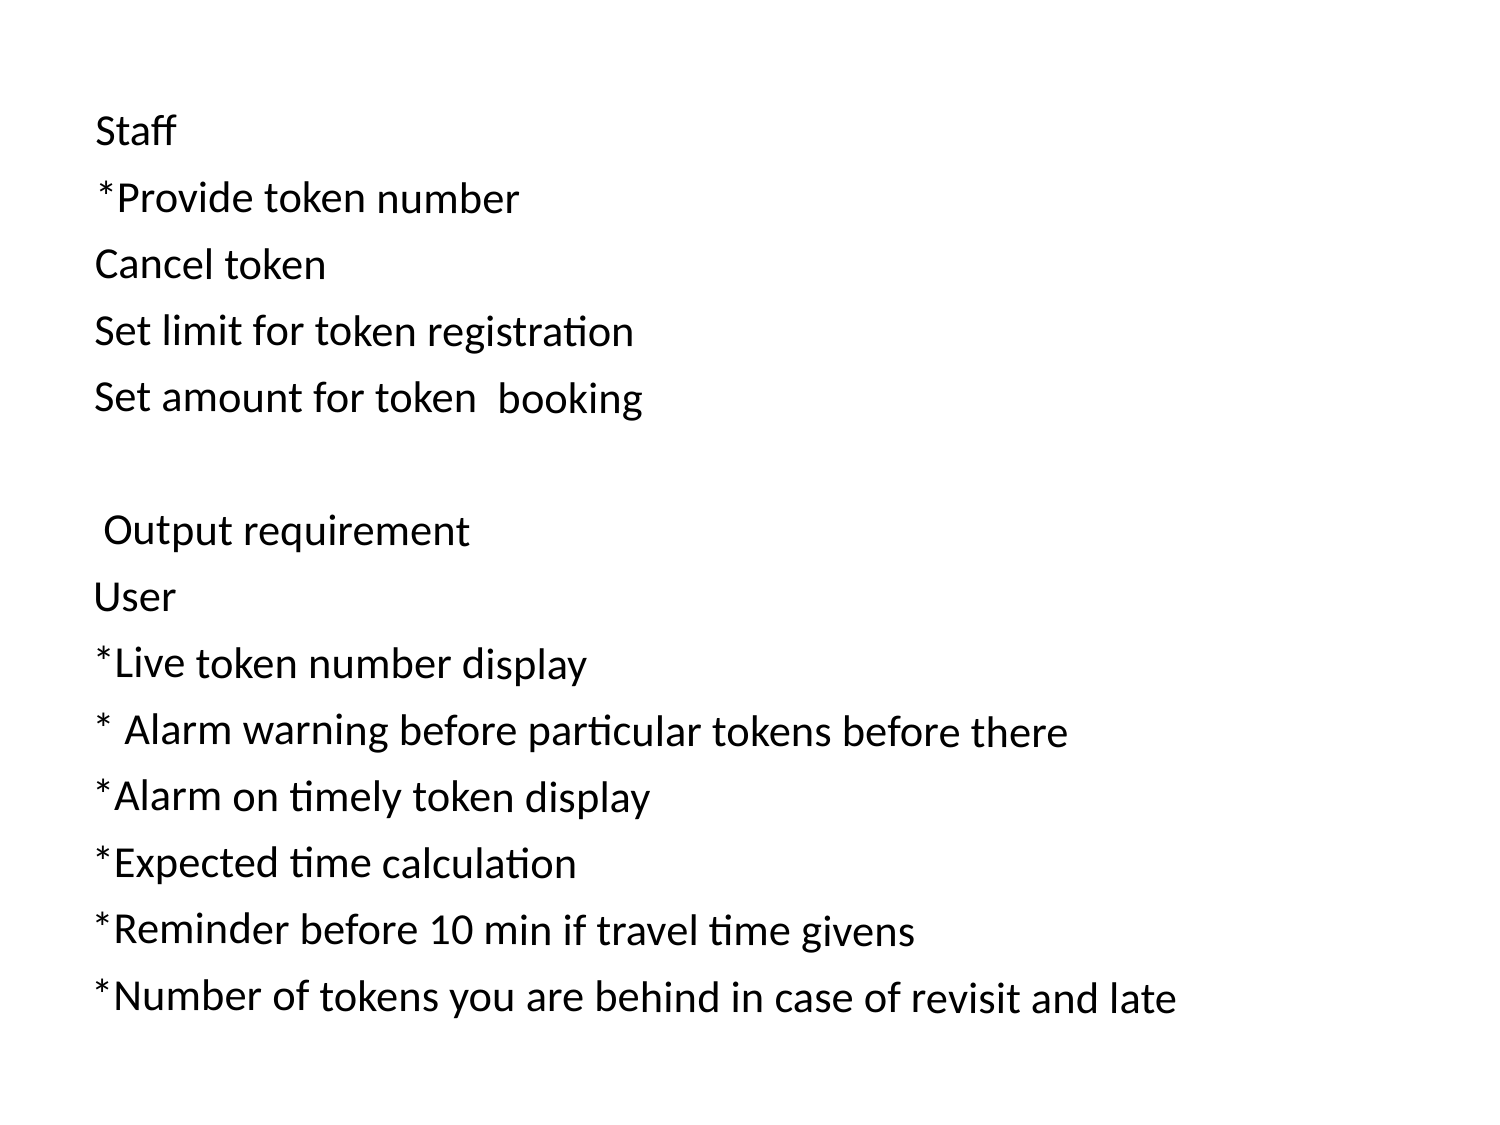

#
Staff
*Provide token number
Cancel token
Set limit for token registration
Set amount for token booking
 Output requirement
User
*Live token number display
* Alarm warning before particular tokens before there
*Alarm on timely token display
*Expected time calculation
*Reminder before 10 min if travel time givens
*Number of tokens you are behind in case of revisit and late